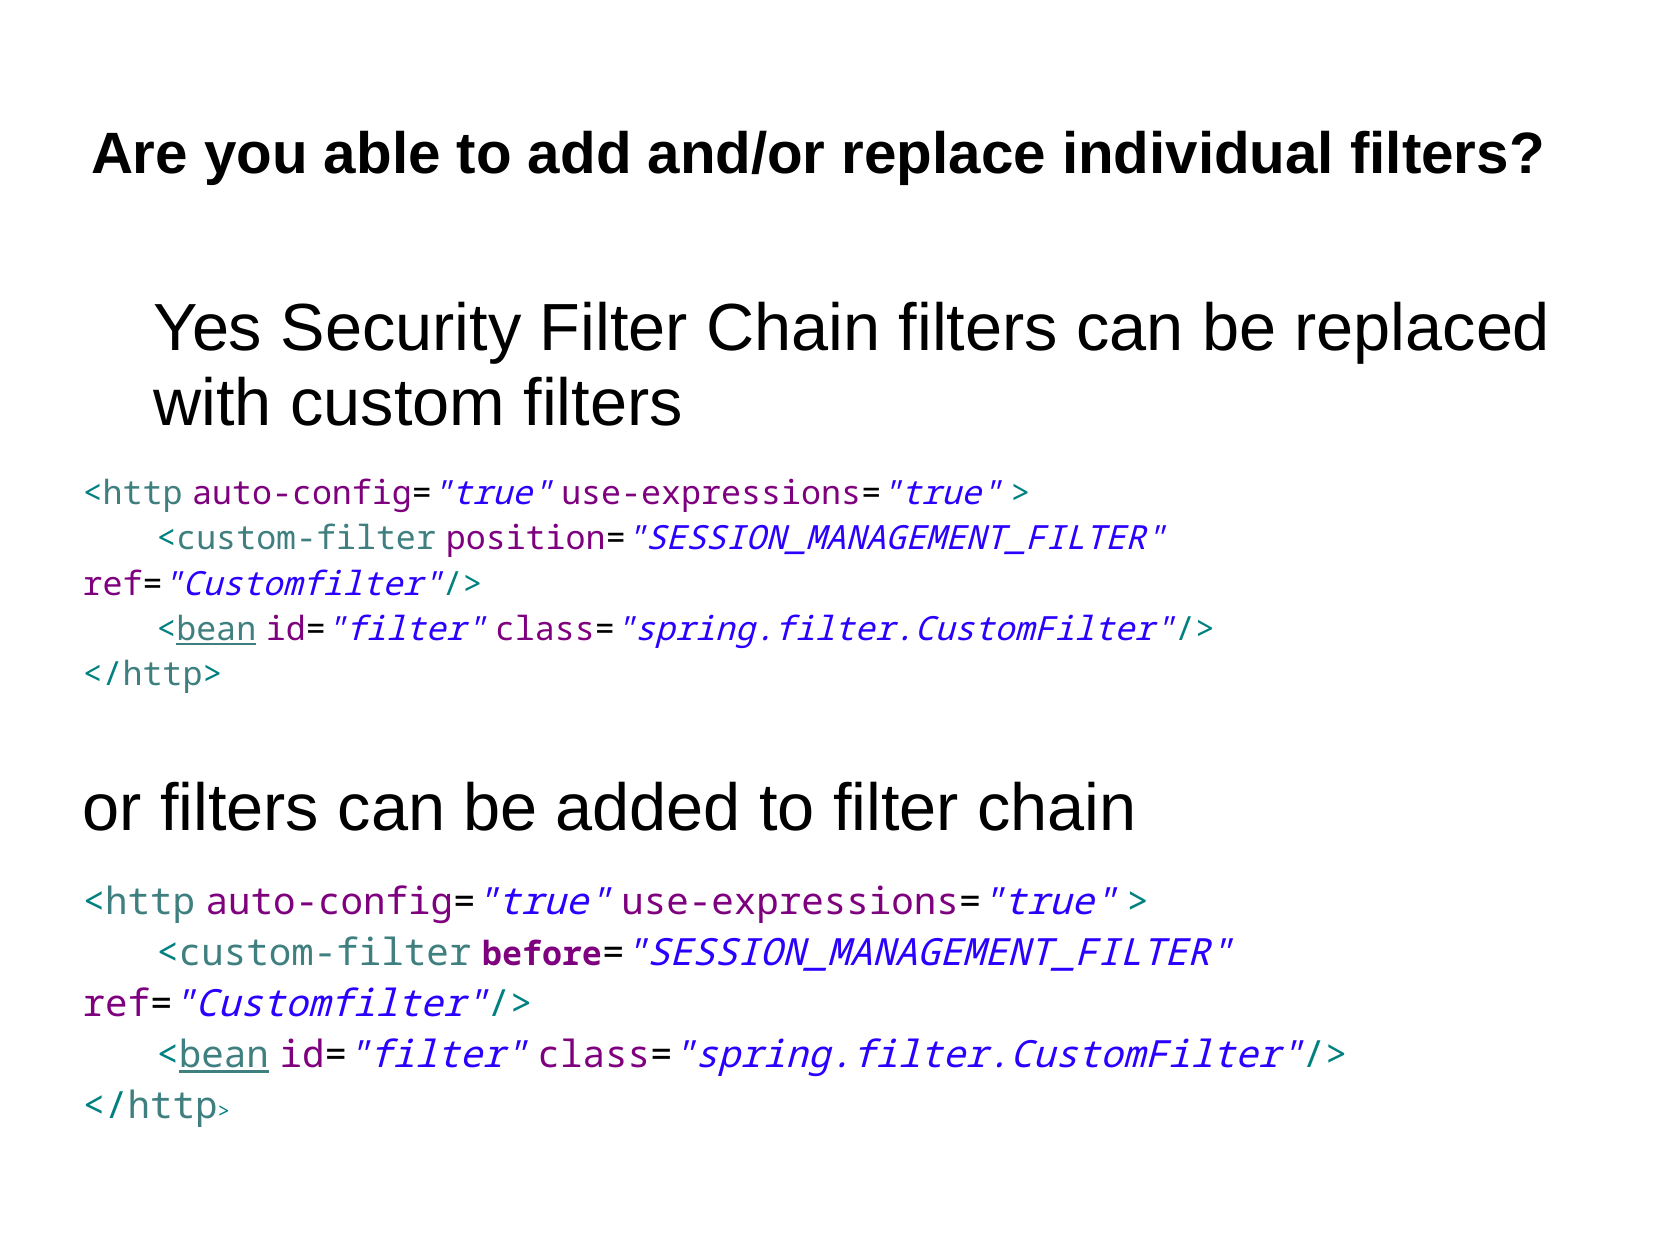

# Are you able to add and/or replace individual filters?
Yes Security Filter Chain filters can be replaced with custom filters
<http auto-config="true" use-expressions="true" >
	<custom-filter position="SESSION_MANAGEMENT_FILTER" ref="Customfilter"/>
	<bean id="filter" class="spring.filter.CustomFilter"/>
</http>
or filters can be added to filter chain
<http auto-config="true" use-expressions="true" >
	<custom-filter before="SESSION_MANAGEMENT_FILTER" ref="Customfilter"/>
	<bean id="filter" class="spring.filter.CustomFilter"/>
</http>